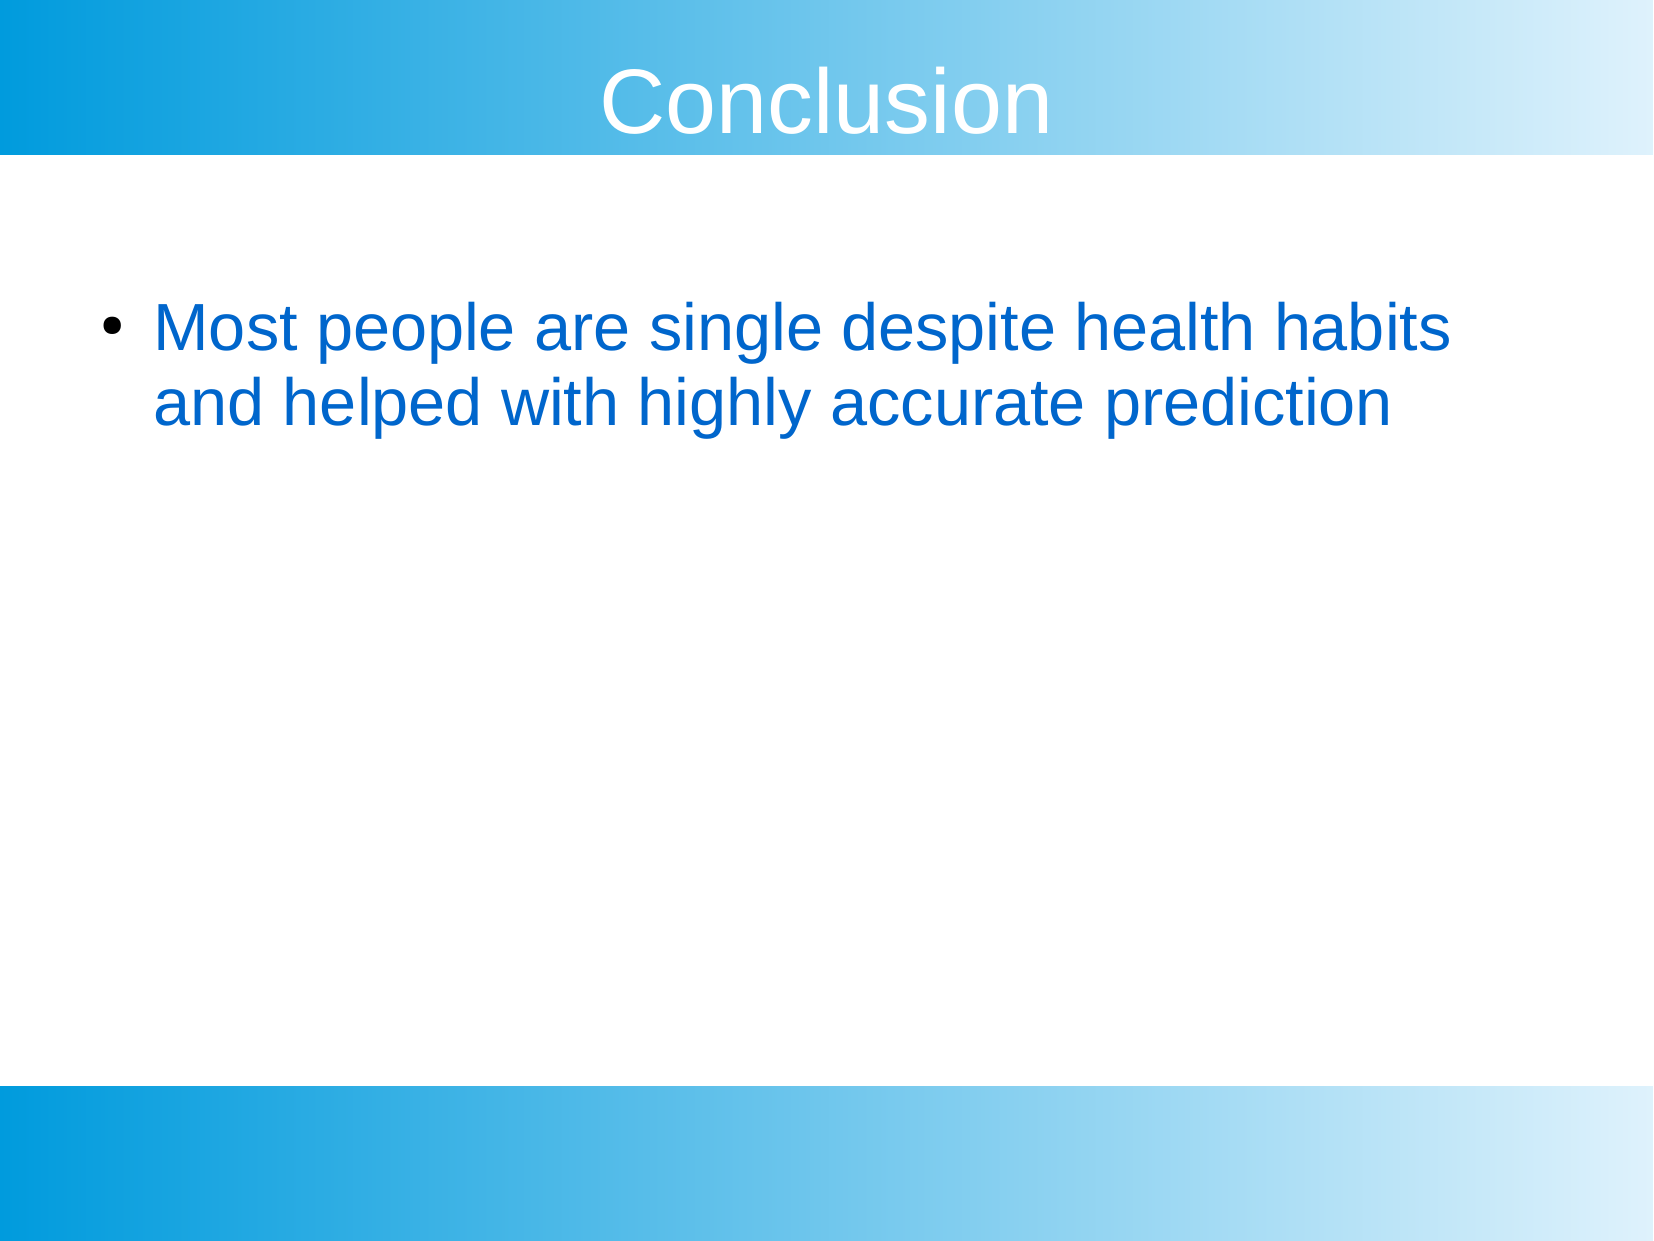

# Conclusion
Most people are single despite health habits and helped with highly accurate prediction